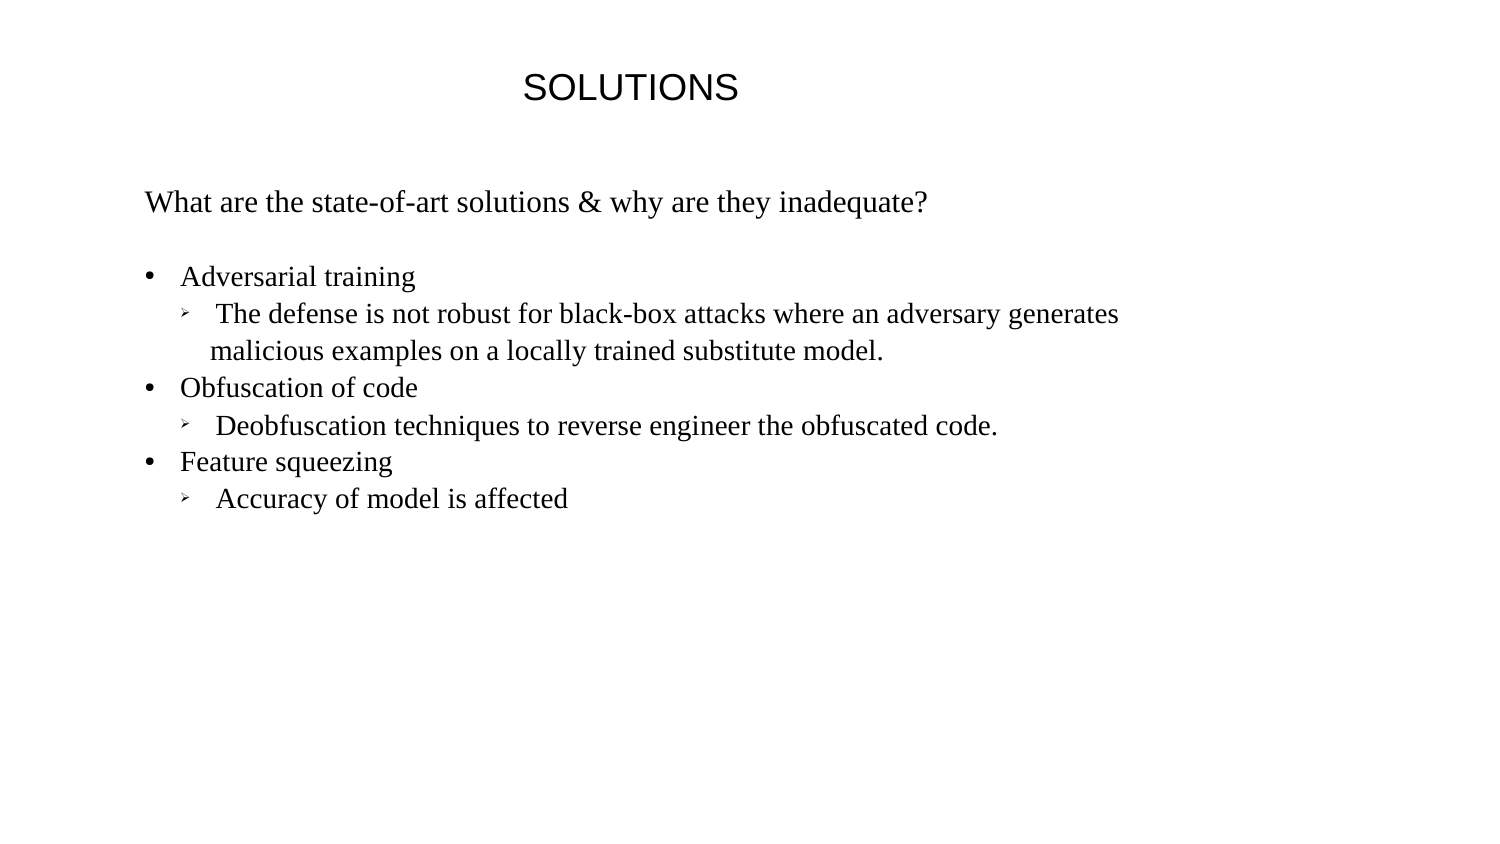

SOLUTIONS
What are the state-of-art solutions & why are they inadequate?
Adversarial training
The defense is not robust for black-box attacks where an adversary generates
 malicious examples on a locally trained substitute model.
Obfuscation of code
Deobfuscation techniques to reverse engineer the obfuscated code.
Feature squeezing
Accuracy of model is affected